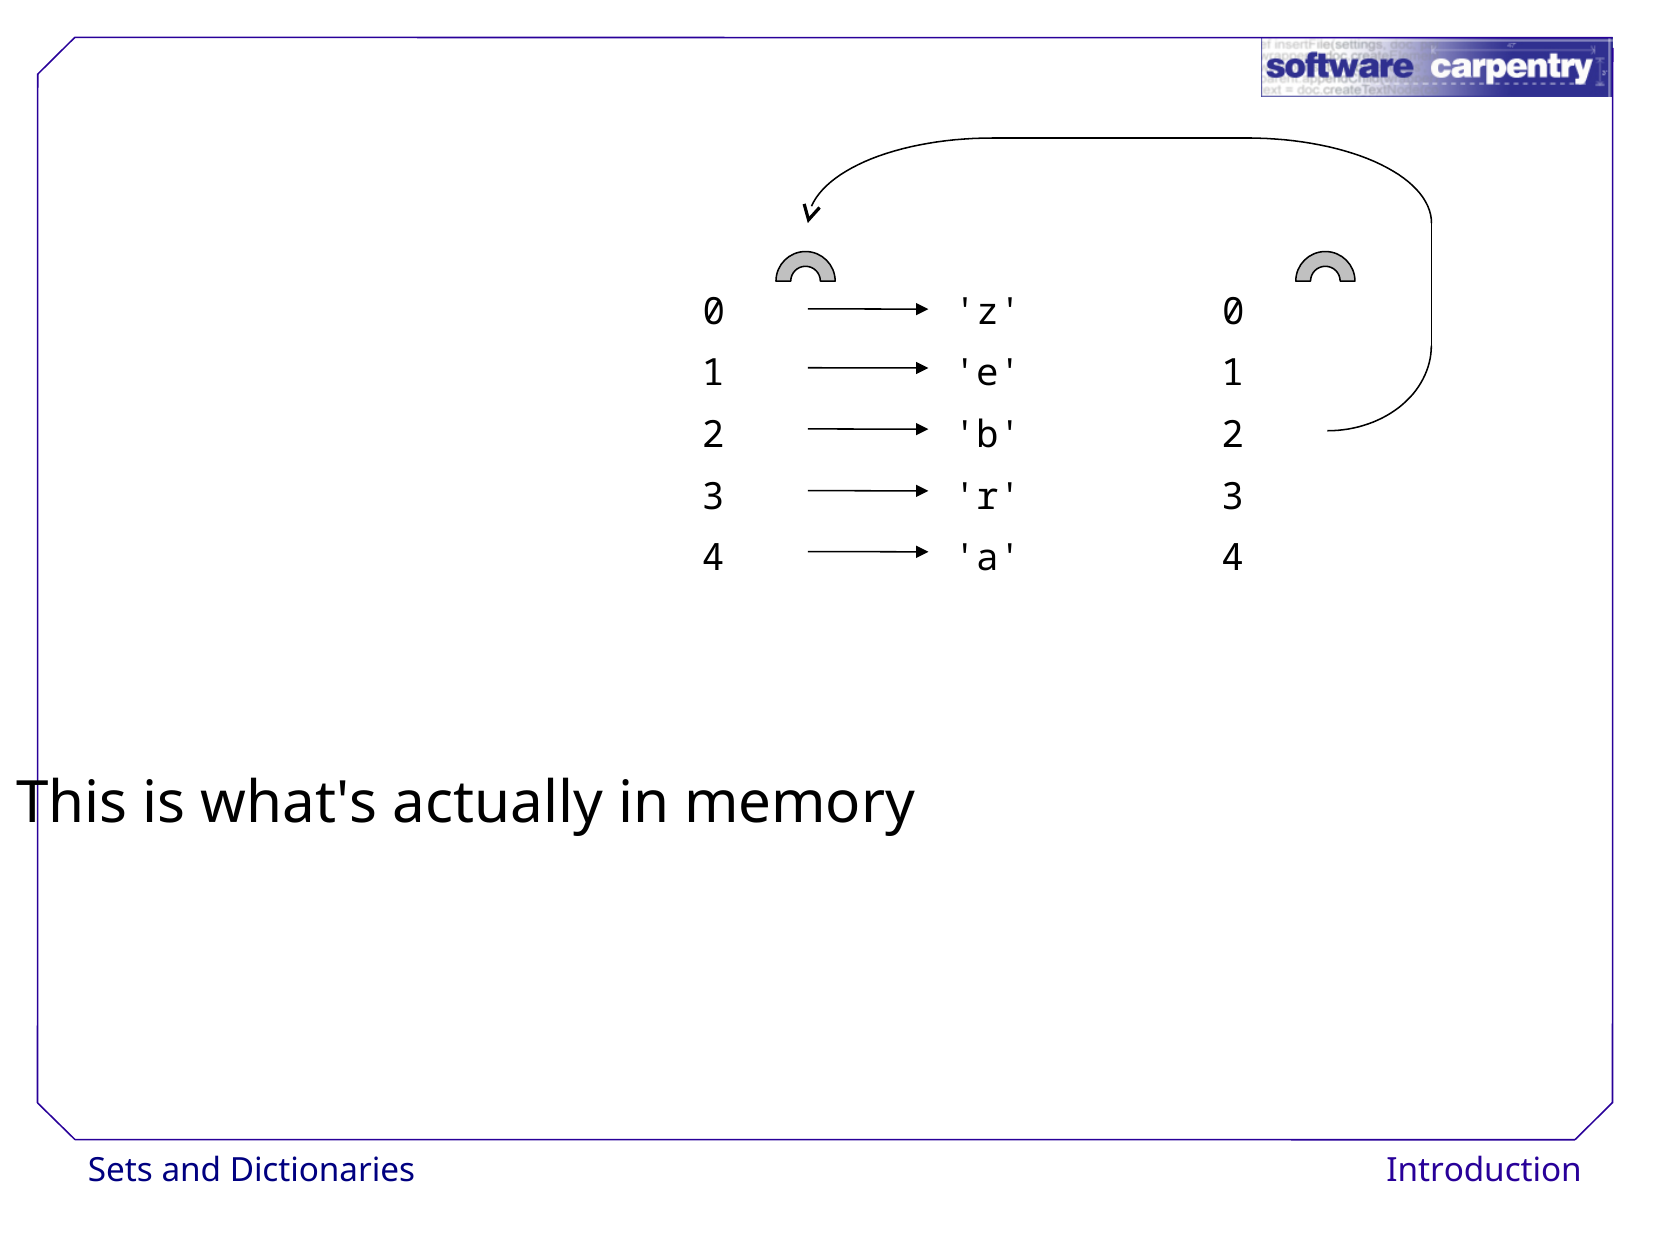

0
'z'
0
| |
| --- |
| |
| |
| |
| |
| |
| --- |
| |
| |
| |
| |
1
'e'
1
'b'
2
2
3
'r'
3
'a'
4
4
This is what's actually in memory